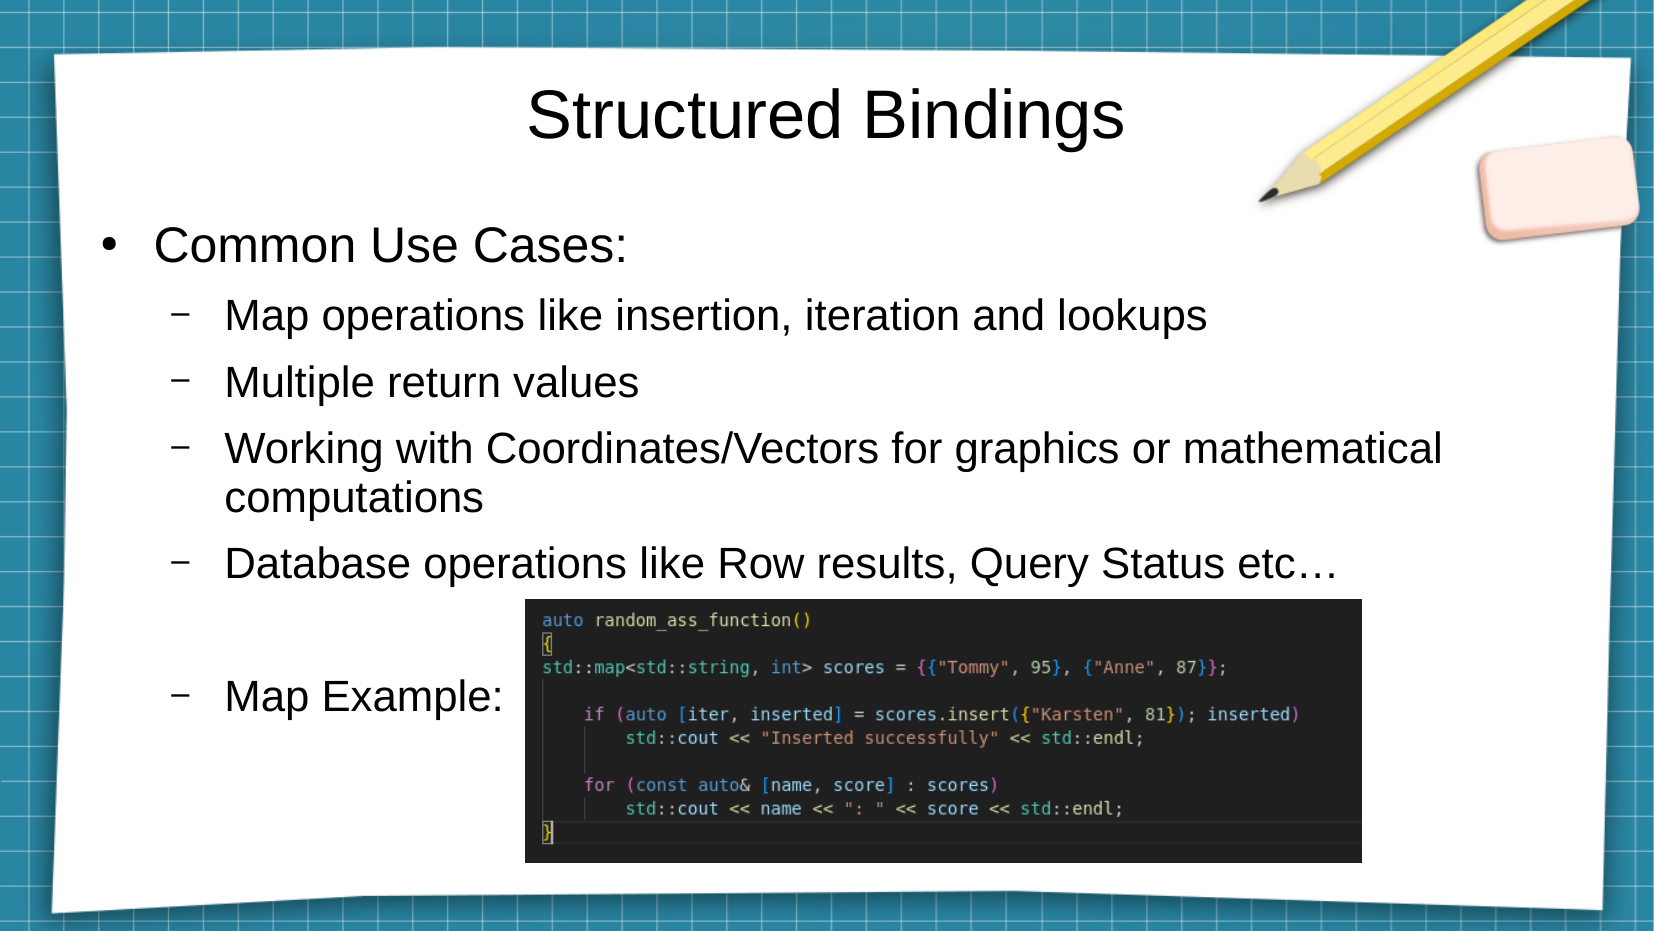

# Structured Bindings
Common Use Cases:
Map operations like insertion, iteration and lookups
Multiple return values
Working with Coordinates/Vectors for graphics or mathematical computations
Database operations like Row results, Query Status etc…
Map Example: